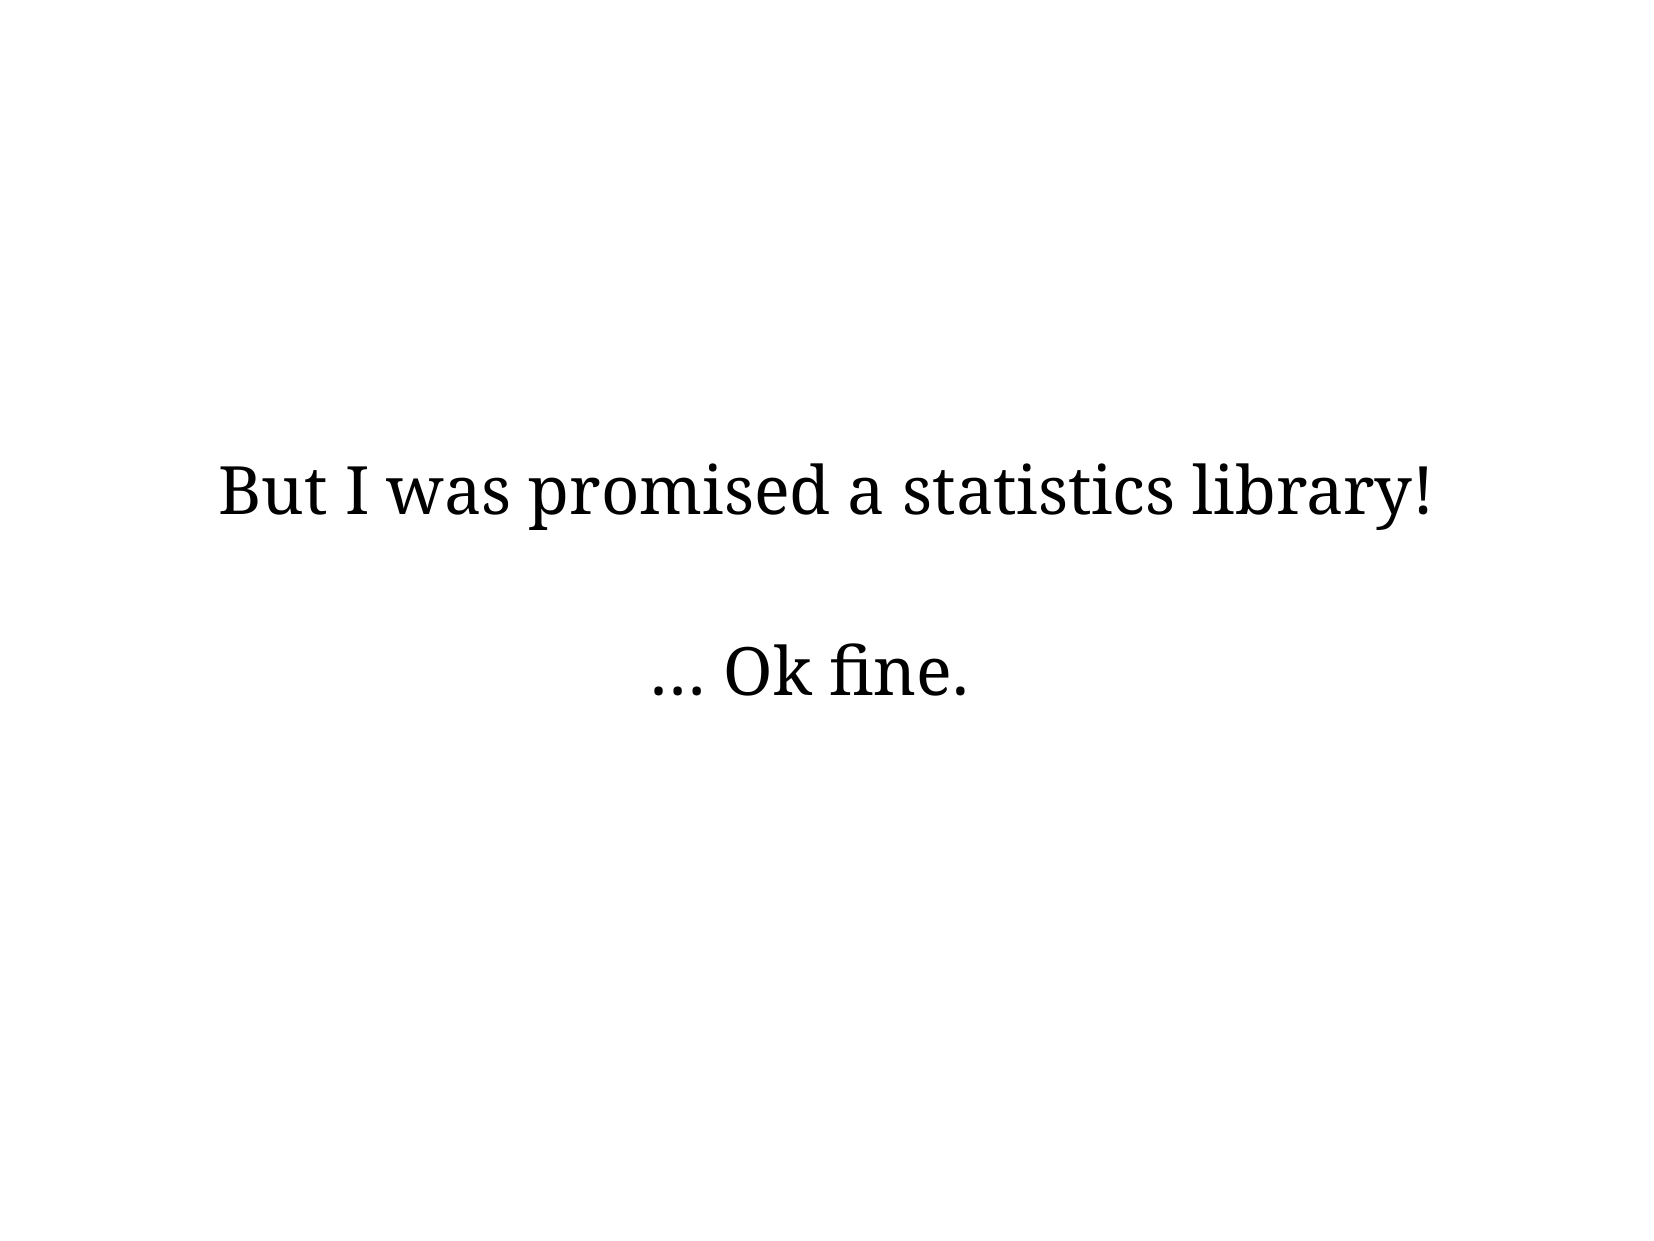

# But I was promised a statistics library!
… Ok fine.